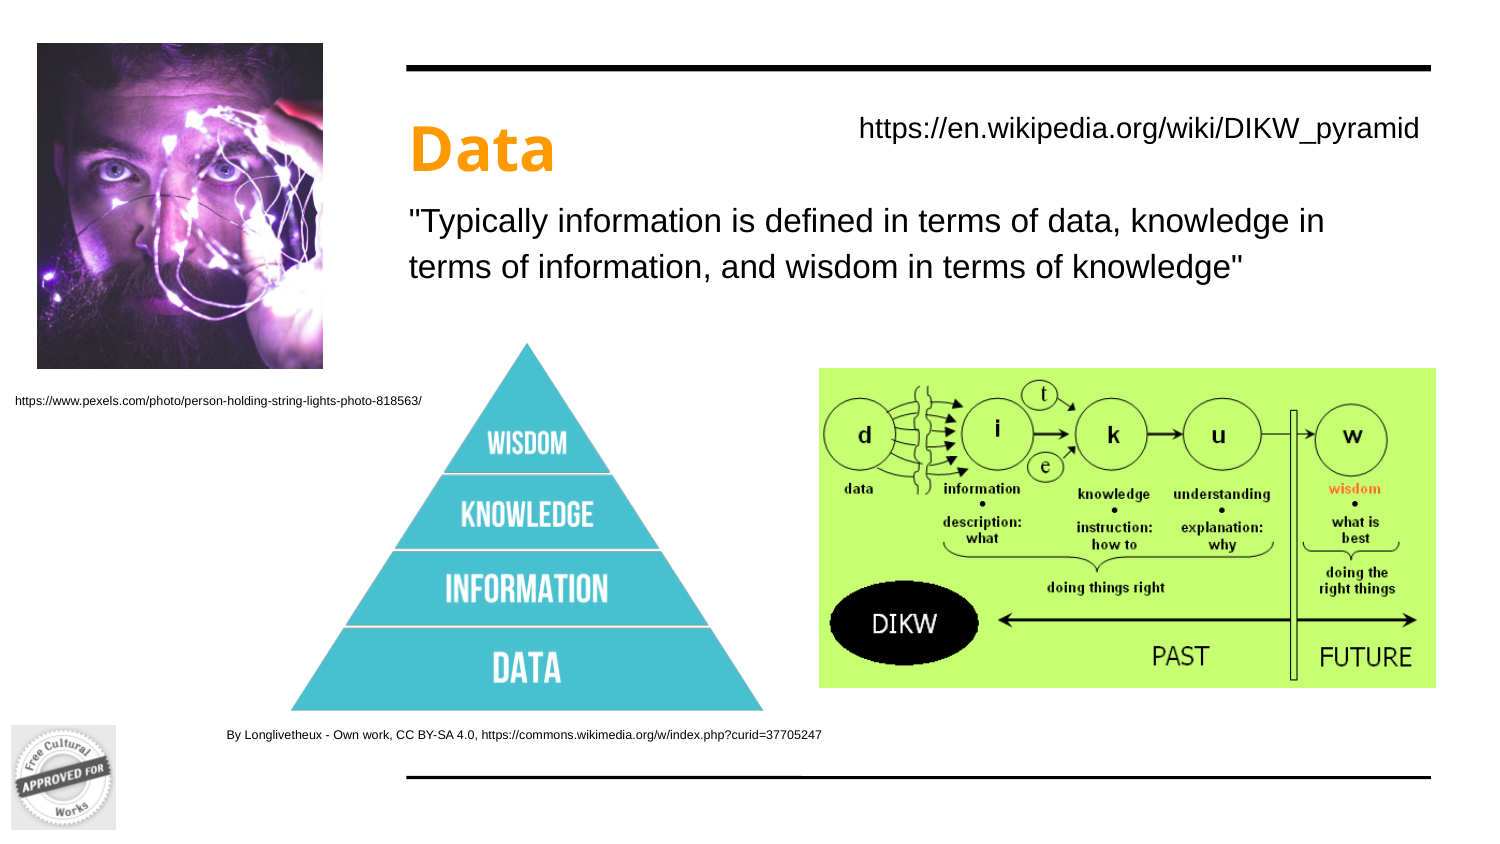

# Data
https://en.wikipedia.org/wiki/DIKW_pyramid
"Typically information is defined in terms of data, knowledge in terms of information, and wisdom in terms of knowledge"
https://www.pexels.com/photo/person-holding-string-lights-photo-818563/
By Longlivetheux - Own work, CC BY-SA 4.0, https://commons.wikimedia.org/w/index.php?curid=37705247